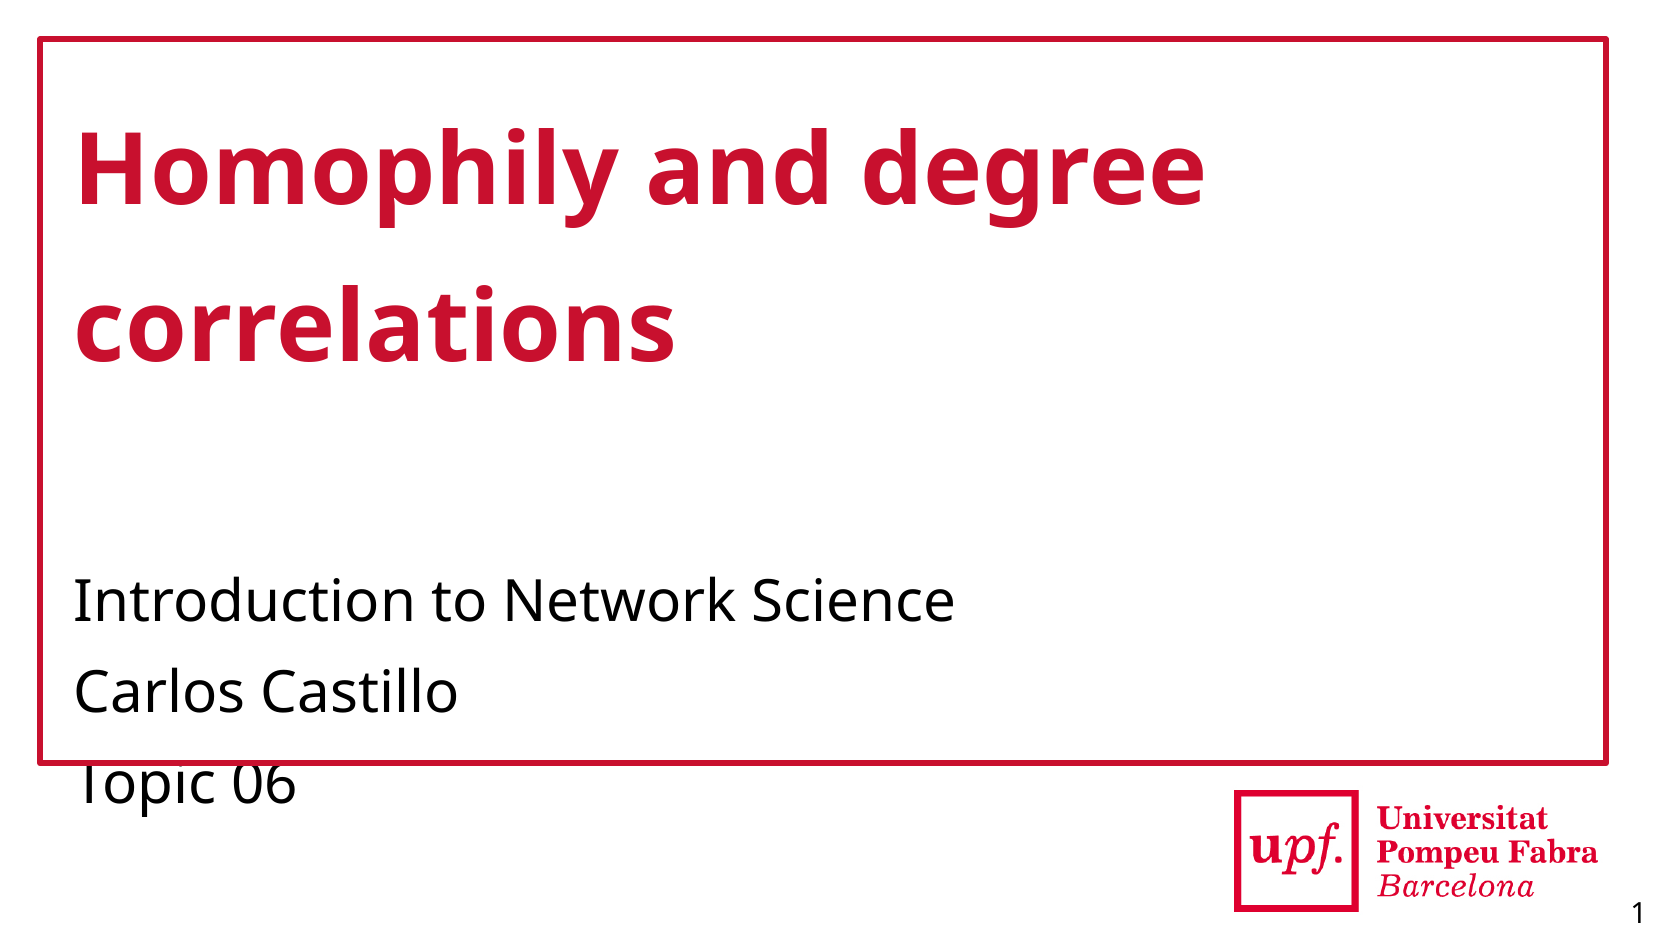

Homophily and degree correlations
Introduction to Network Science
Carlos Castillo
Topic 06
1